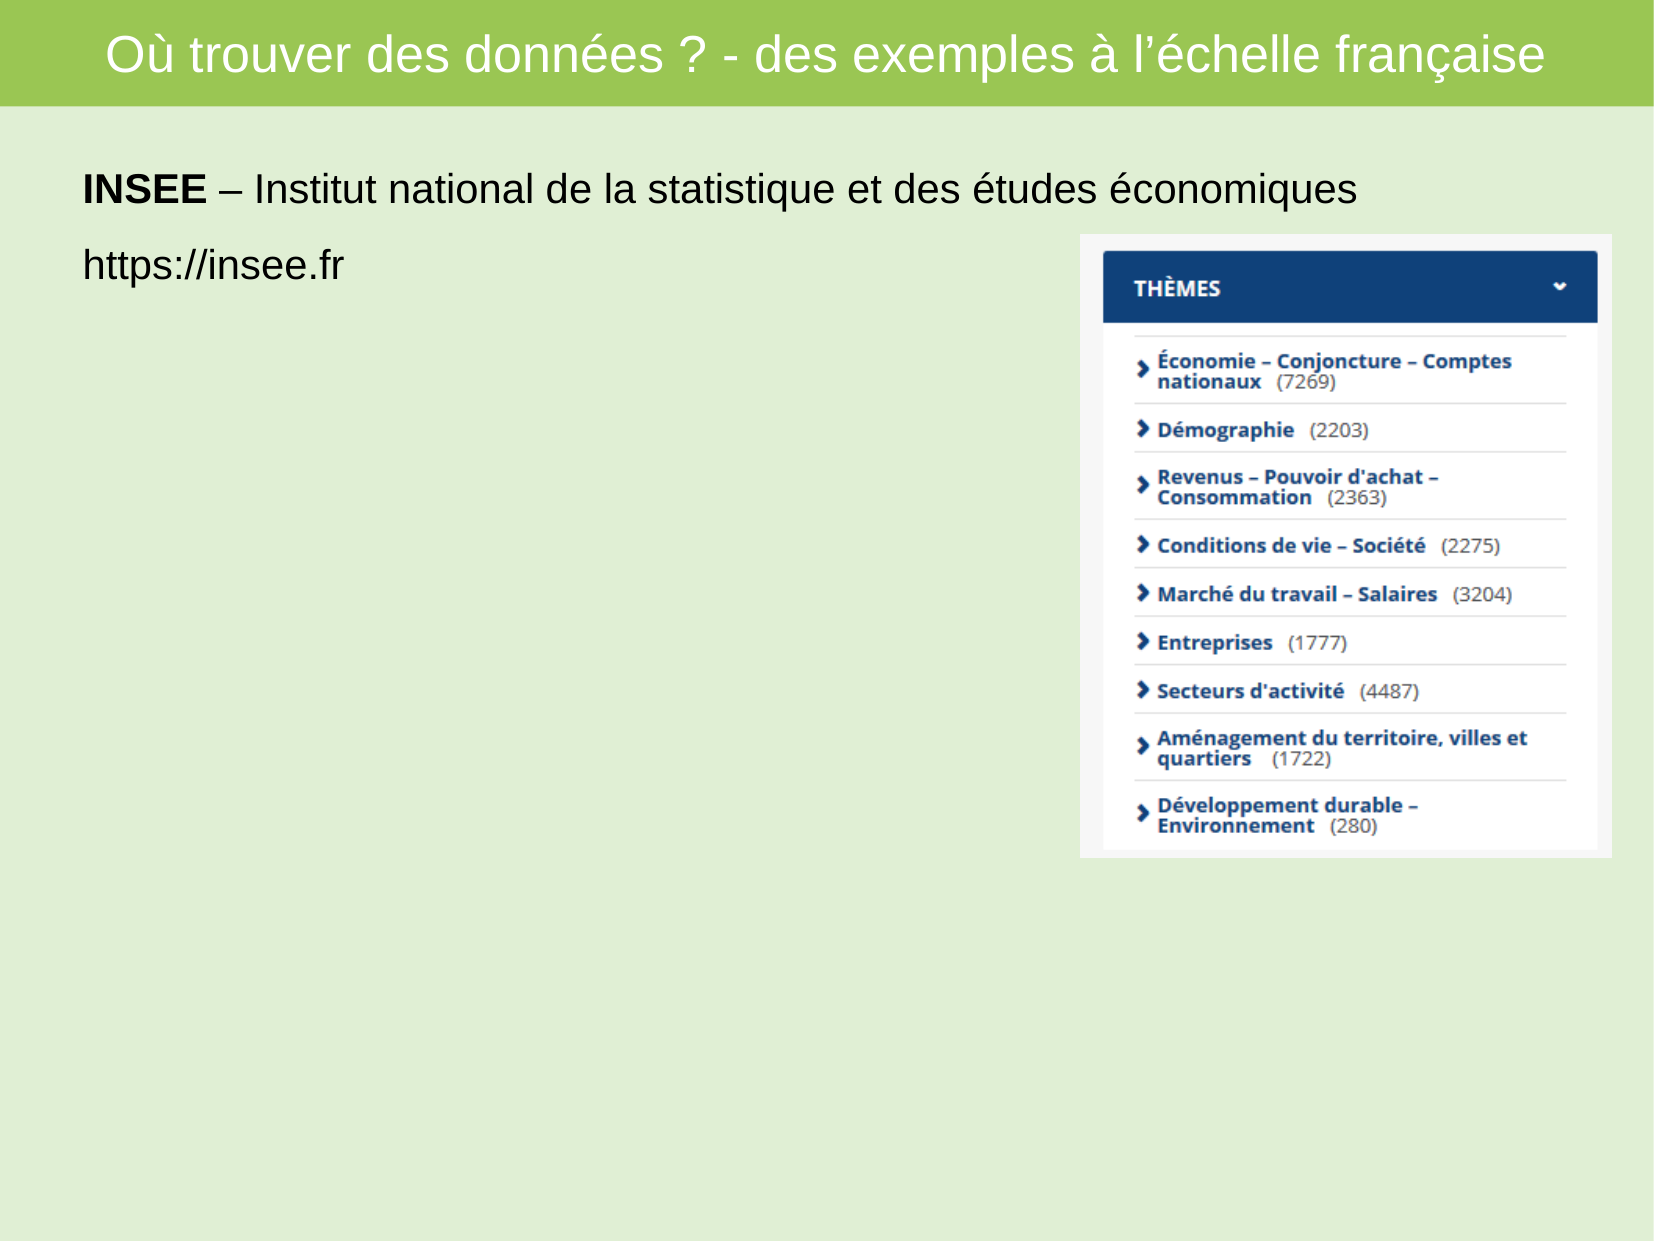

# Où trouver des données ? - des exemples à l’échelle française
INSEE – Institut national de la statistique et des études économiques
https://insee.fr